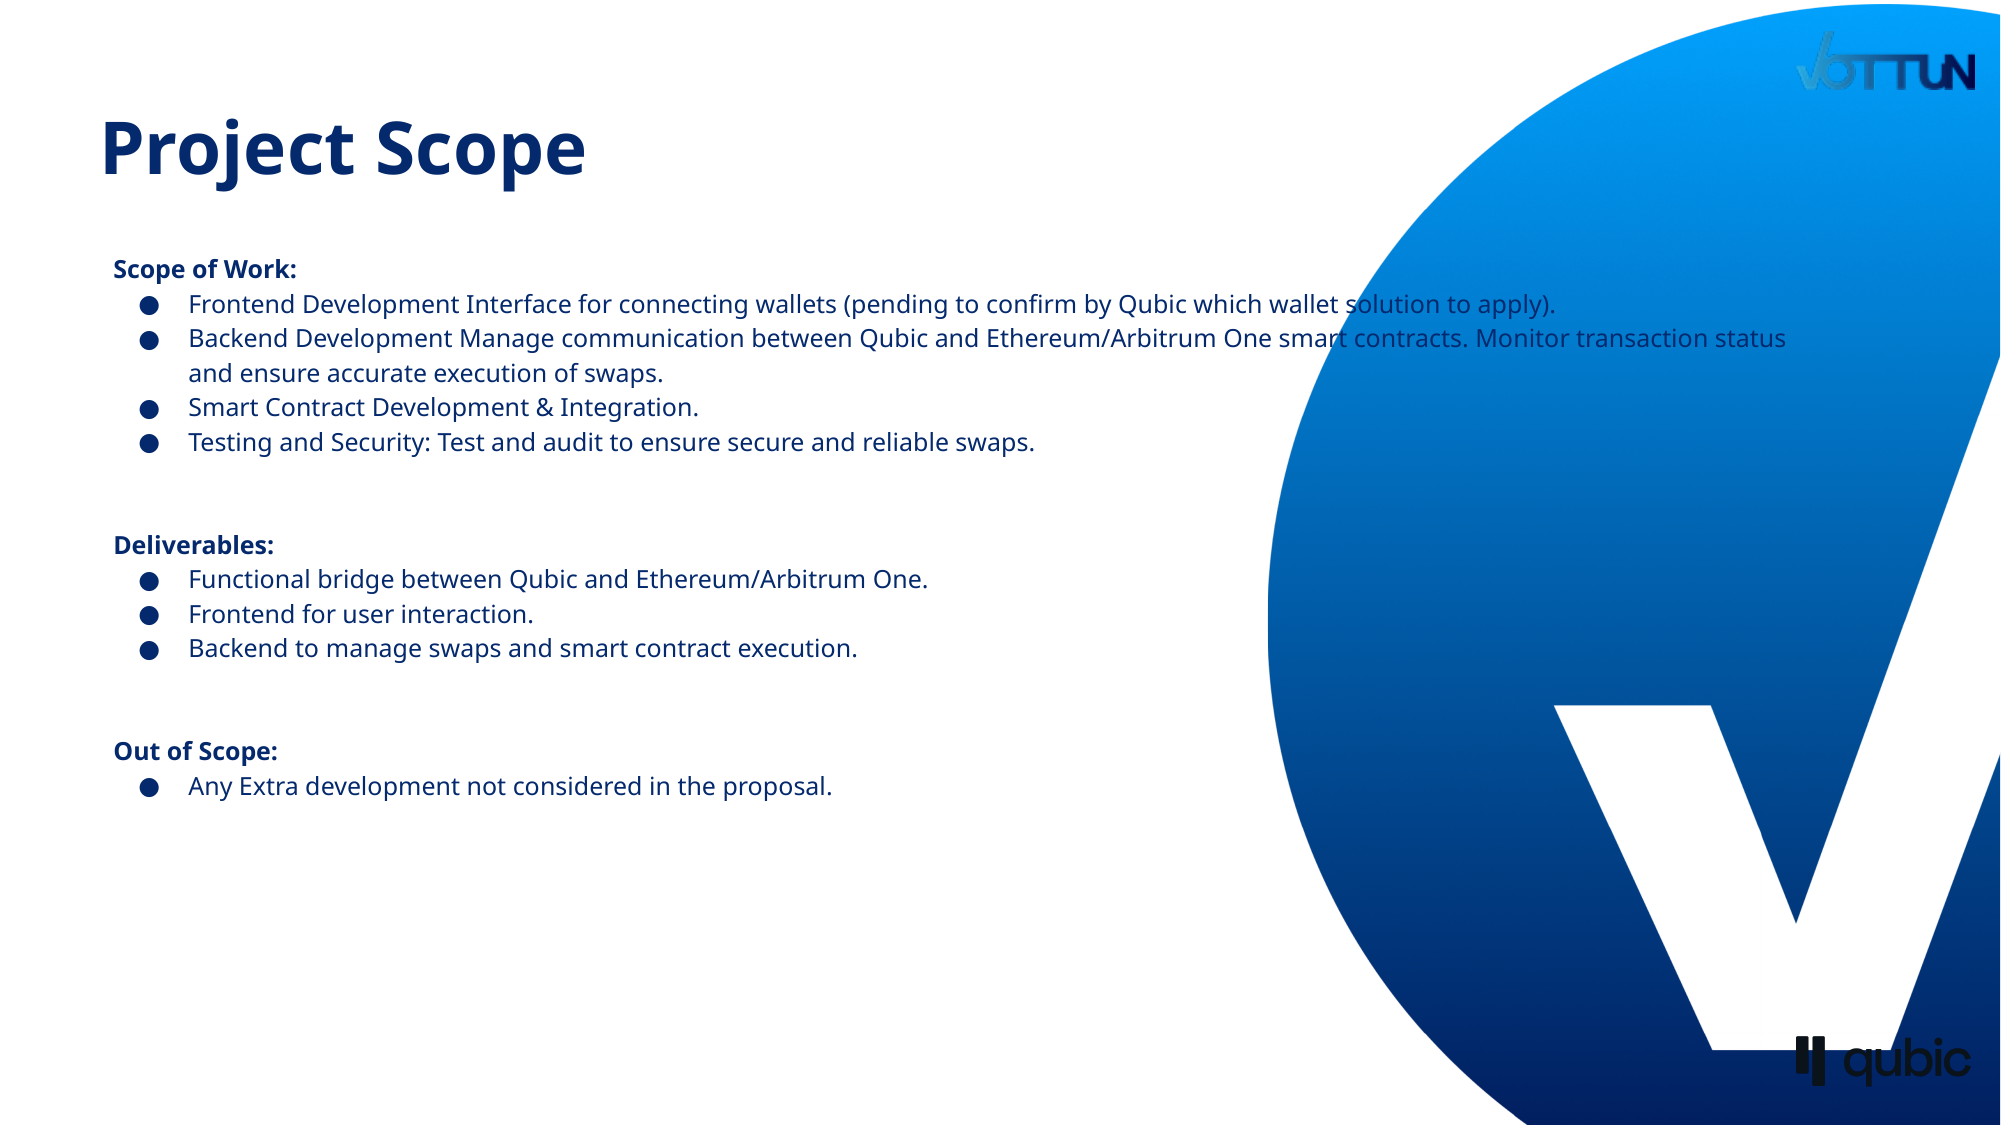

Project Scope
Scope of Work:
Frontend Development Interface for connecting wallets (pending to confirm by Qubic which wallet solution to apply).
Backend Development Manage communication between Qubic and Ethereum/Arbitrum One smart contracts. Monitor transaction status and ensure accurate execution of swaps.
Smart Contract Development & Integration.
Testing and Security: Test and audit to ensure secure and reliable swaps.
Deliverables:
Functional bridge between Qubic and Ethereum/Arbitrum One.
Frontend for user interaction.
Backend to manage swaps and smart contract execution.
Out of Scope:
Any Extra development not considered in the proposal.